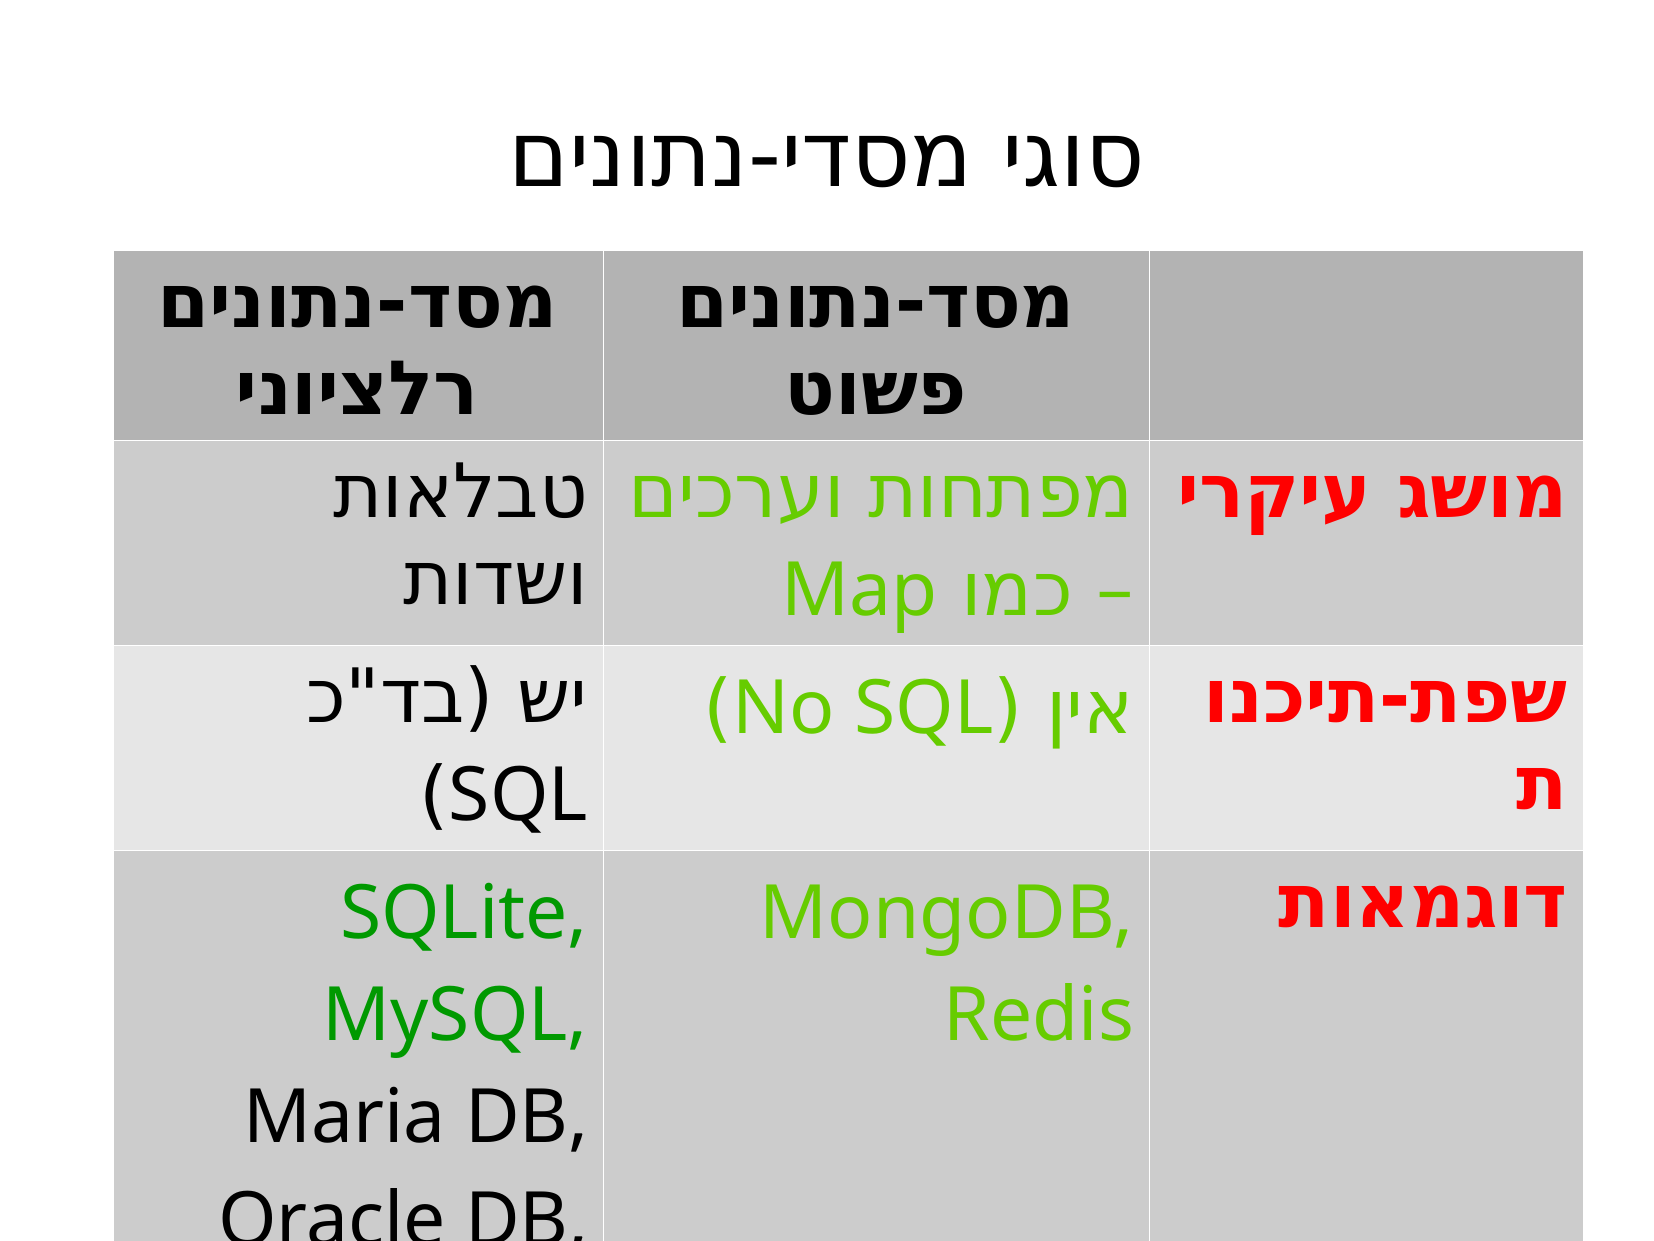

# סוגי מסדי-נתונים
| מסד-נתונים רלציוני | מסד-נתונים פשוט | |
| --- | --- | --- |
| טבלאות ושדות | מפתחות וערכים – כמו Map | מושג עיקרי |
| יש (בד"כ SQL) | אין (No SQL) | שפת-תיכנות |
| SQLite, MySQL, Maria DB, Oracle DB, MS-SQL | MongoDB, Redis | דוגמאות |